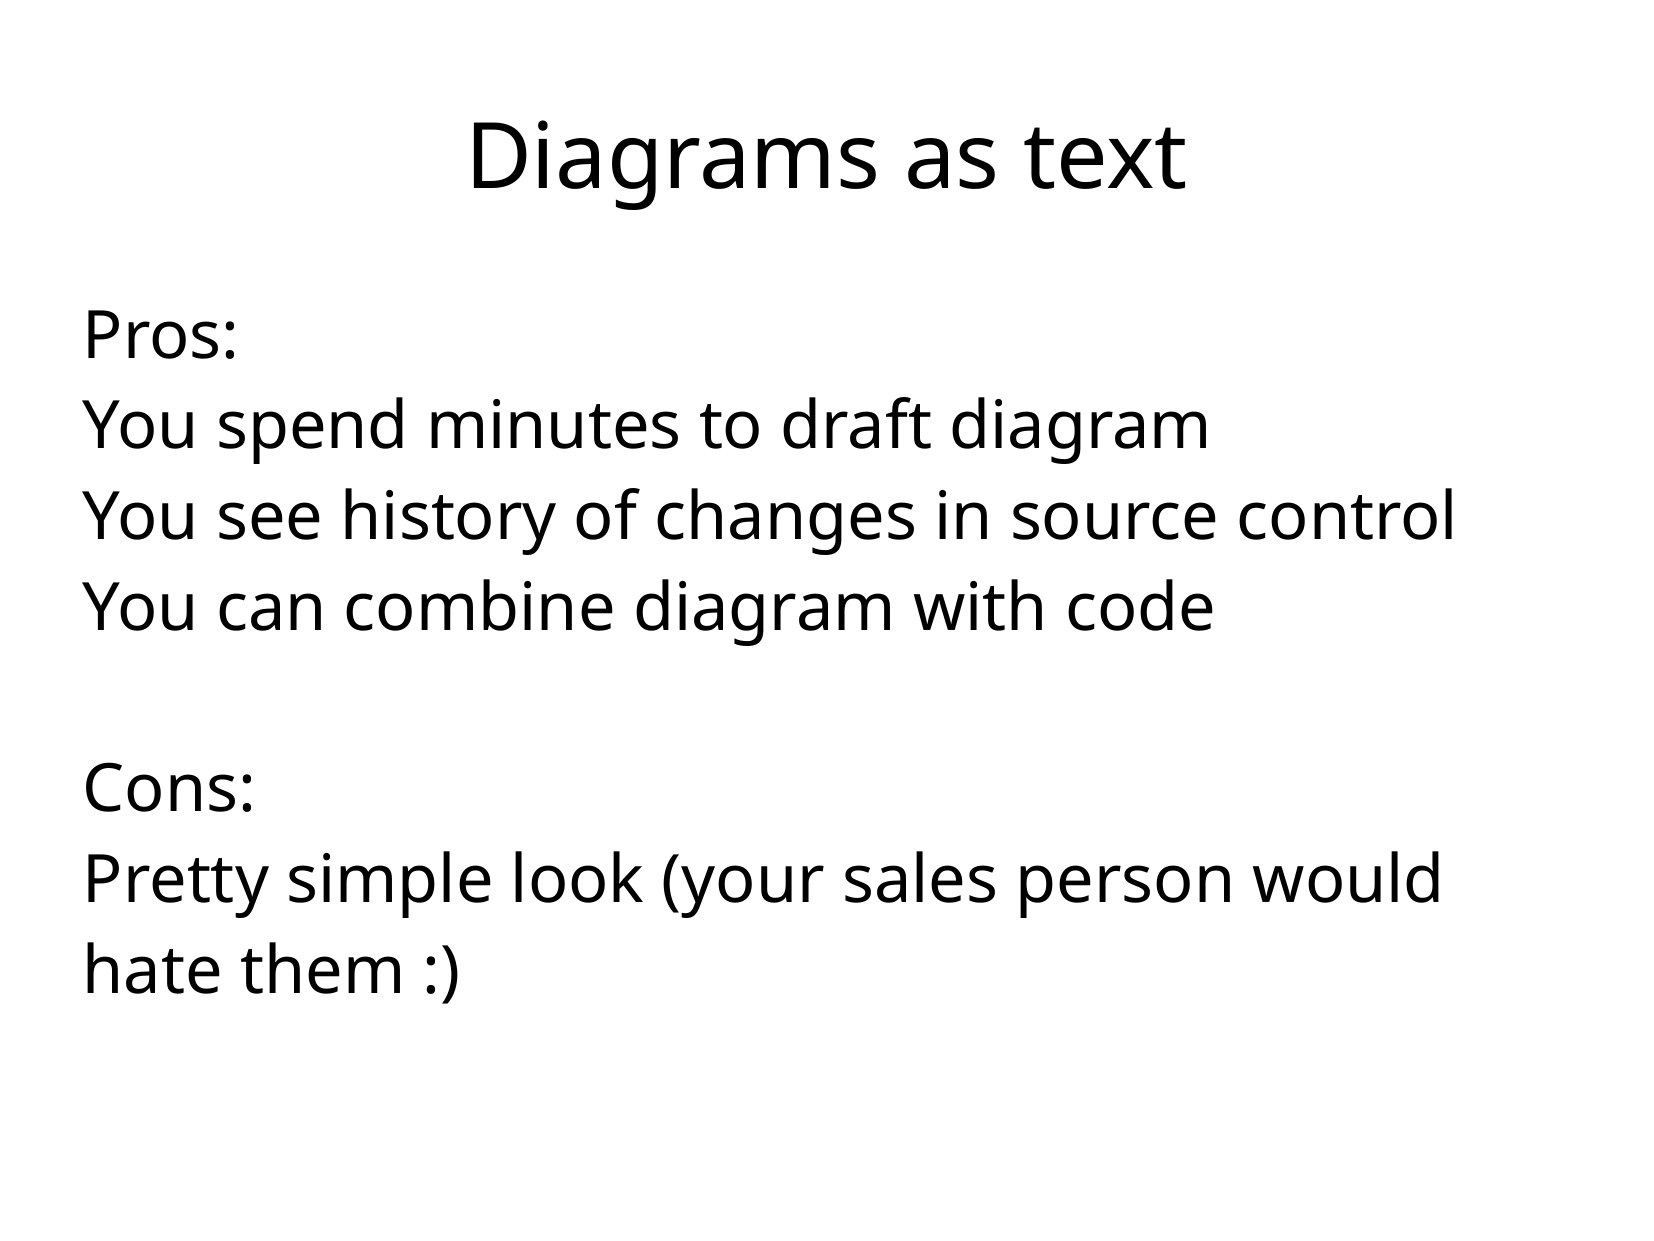

# Diagrams as text
Pros:
You spend minutes to draft diagram
You see history of changes in source control
You can combine diagram with code
Cons:
Pretty simple look (your sales person would hate them :)